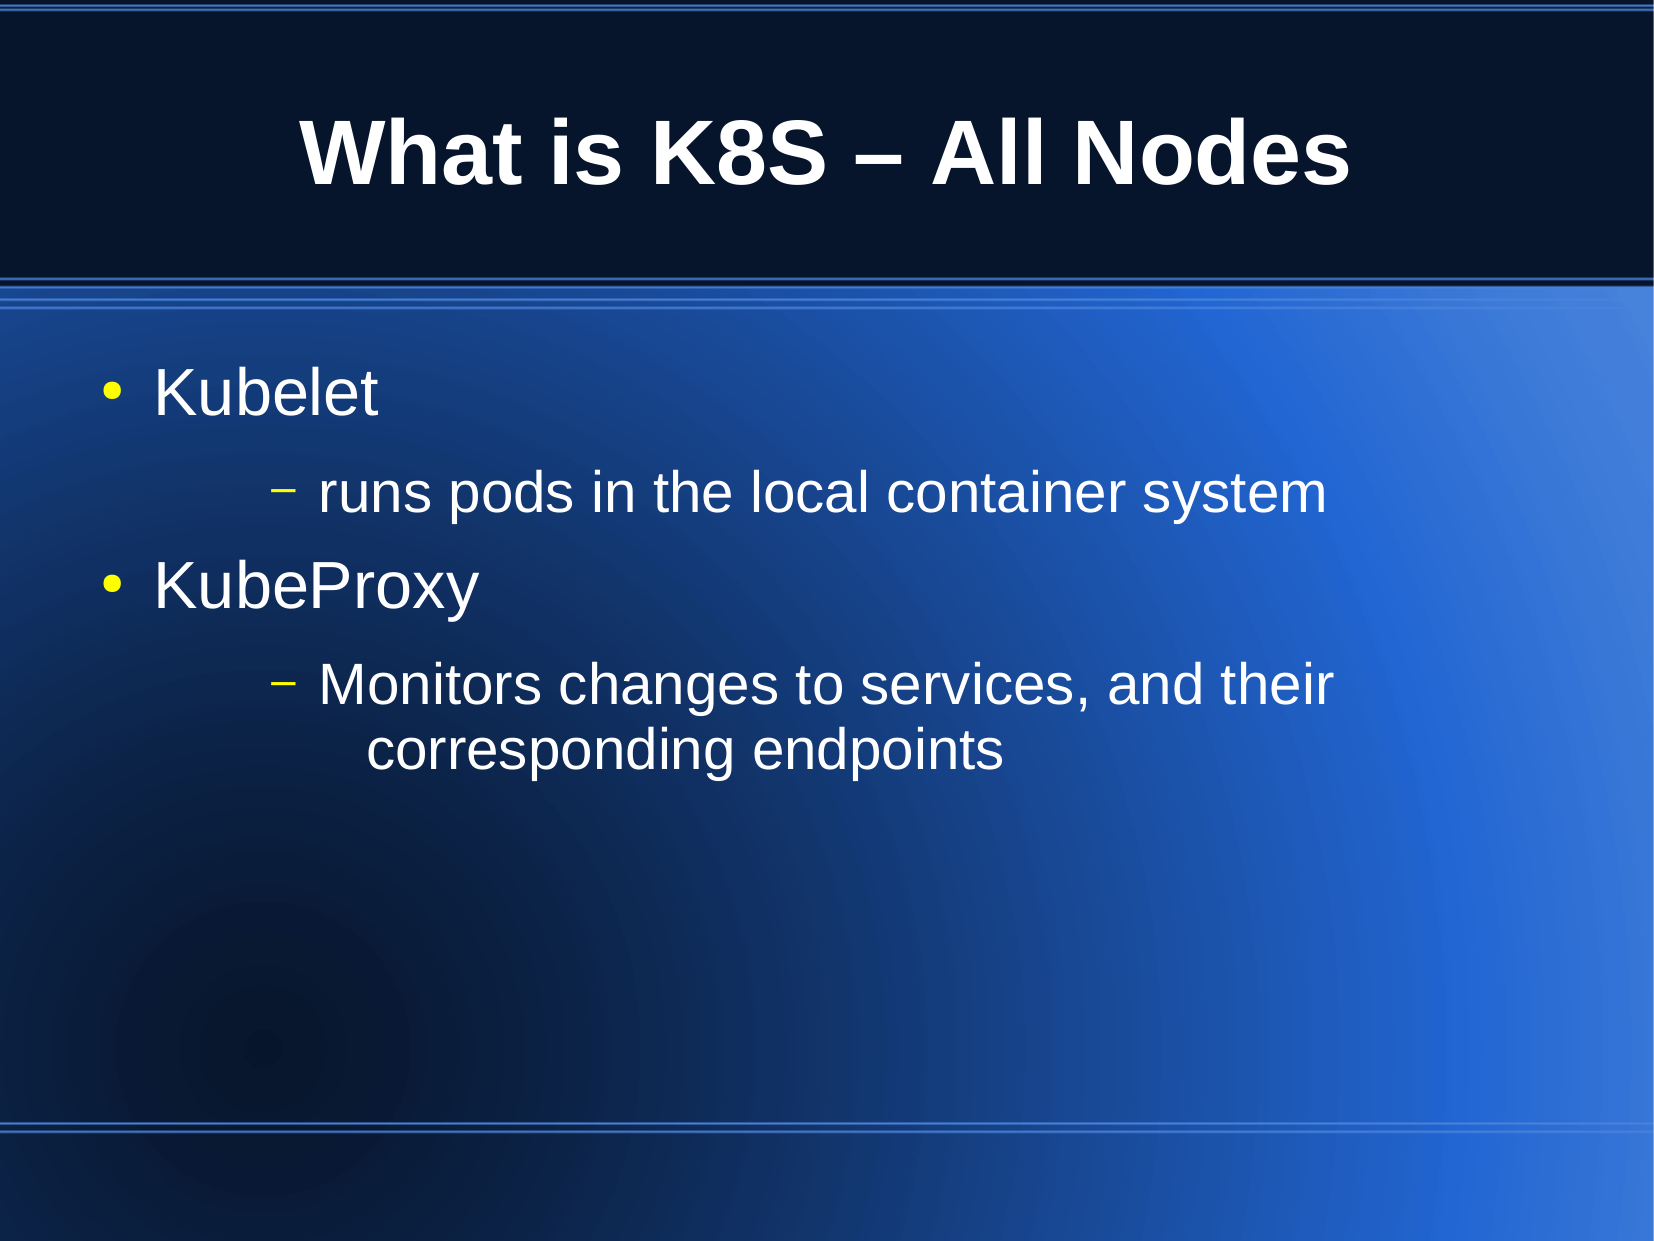

# What is K8S – All Nodes
Kubelet
runs pods in the local container system
KubeProxy
Monitors changes to services, and their corresponding endpoints